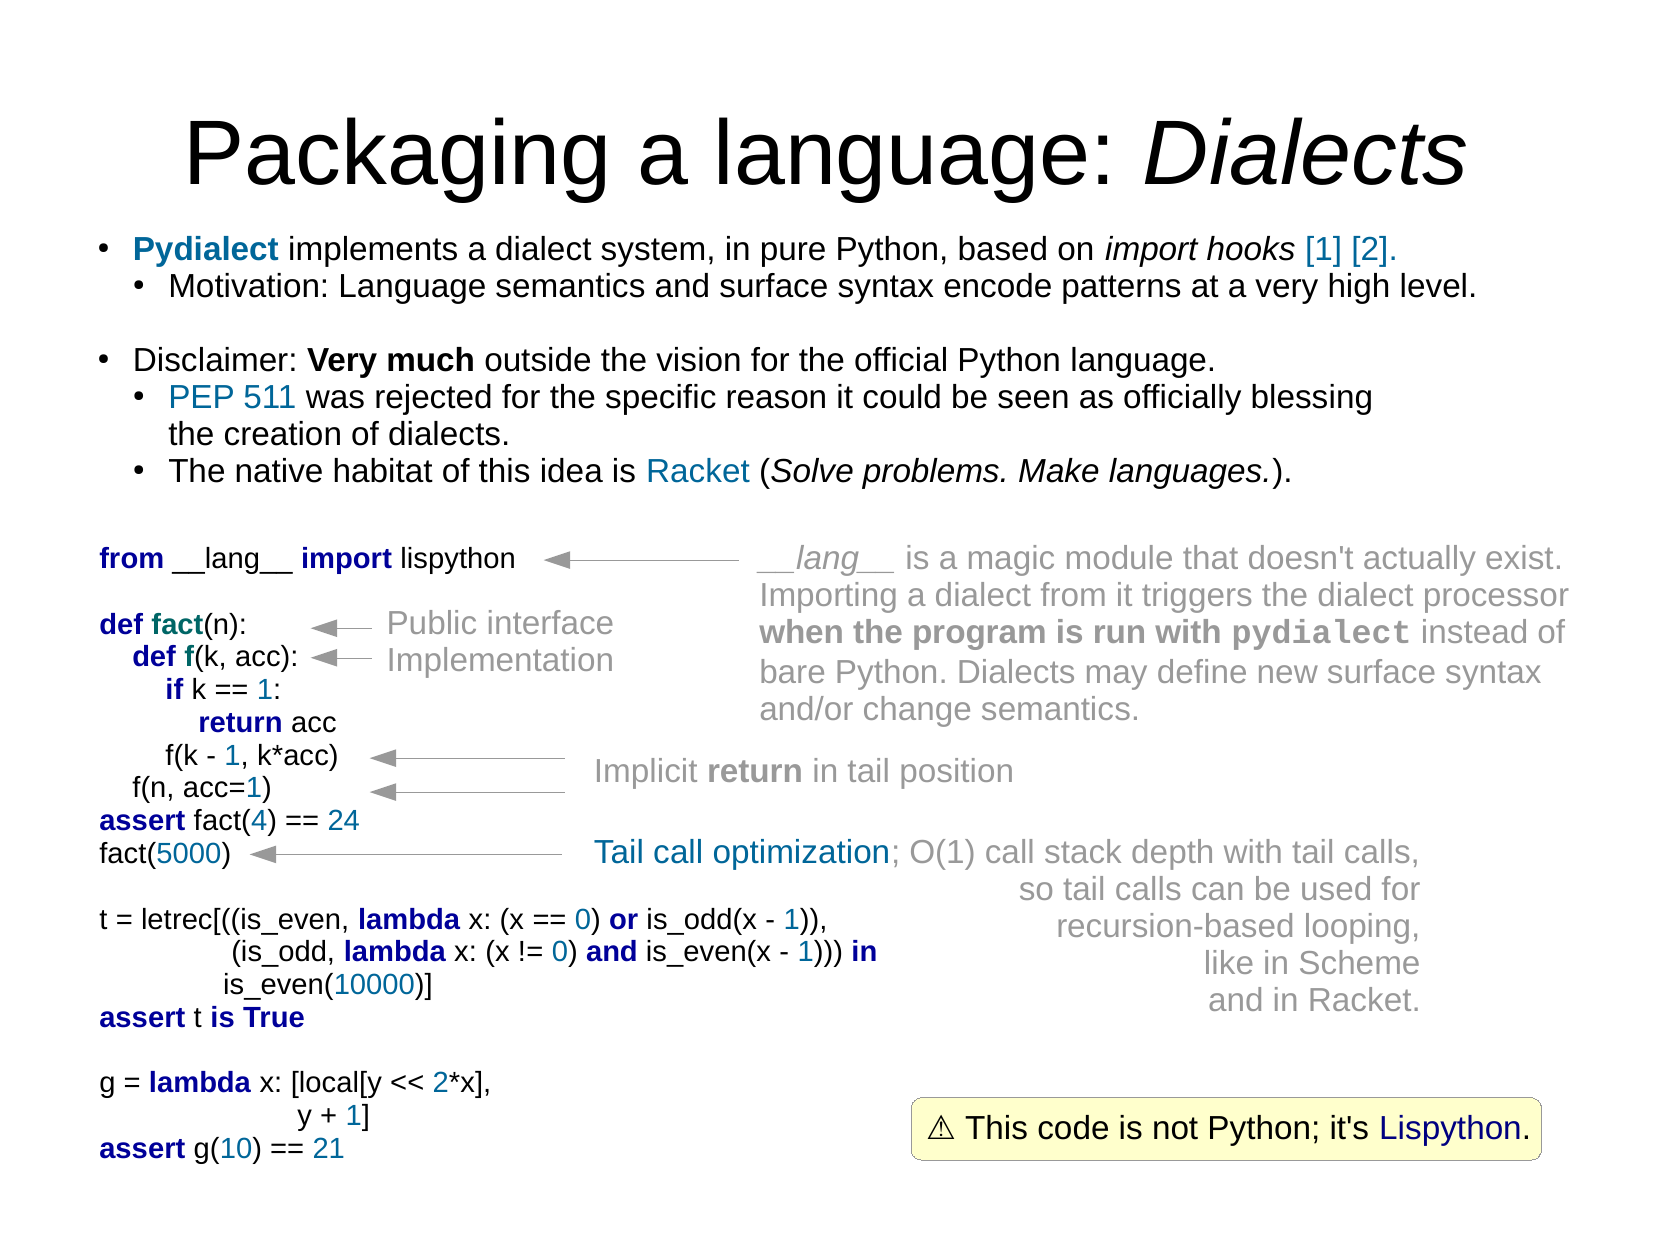

# Packaging a language: Dialects
Pydialect implements a dialect system, in pure Python, based on import hooks [1] [2].
Motivation: Language semantics and surface syntax encode patterns at a very high level.
Disclaimer: Very much outside the vision for the official Python language.
PEP 511 was rejected for the specific reason it could be seen as officially blessing
the creation of dialects.
The native habitat of this idea is Racket (Solve problems. Make languages.).
__lang__ is a magic module that doesn't actually exist.
Importing a dialect from it triggers the dialect processor
when the program is run with pydialect instead of
bare Python. Dialects may define new surface syntax
and/or change semantics.
from __lang__ import lispython
def fact(n):
 def f(k, acc):
 if k == 1:
 return acc
 f(k - 1, k*acc)
 f(n, acc=1)
assert fact(4) == 24
fact(5000)
t = letrec[((is_even, lambda x: (x == 0) or is_odd(x - 1)),
 (is_odd, lambda x: (x != 0) and is_even(x - 1))) in
 is_even(10000)]
assert t is True
g = lambda x: [local[y << 2*x],
 y + 1]
assert g(10) == 21
Public interface
Implementation
Implicit return in tail position
Tail call optimization; O(1) call stack depth with tail calls,
so tail calls can be used for
recursion-based looping,
like in Scheme
and in Racket.
⚠ This code is not Python; it's Lispython.